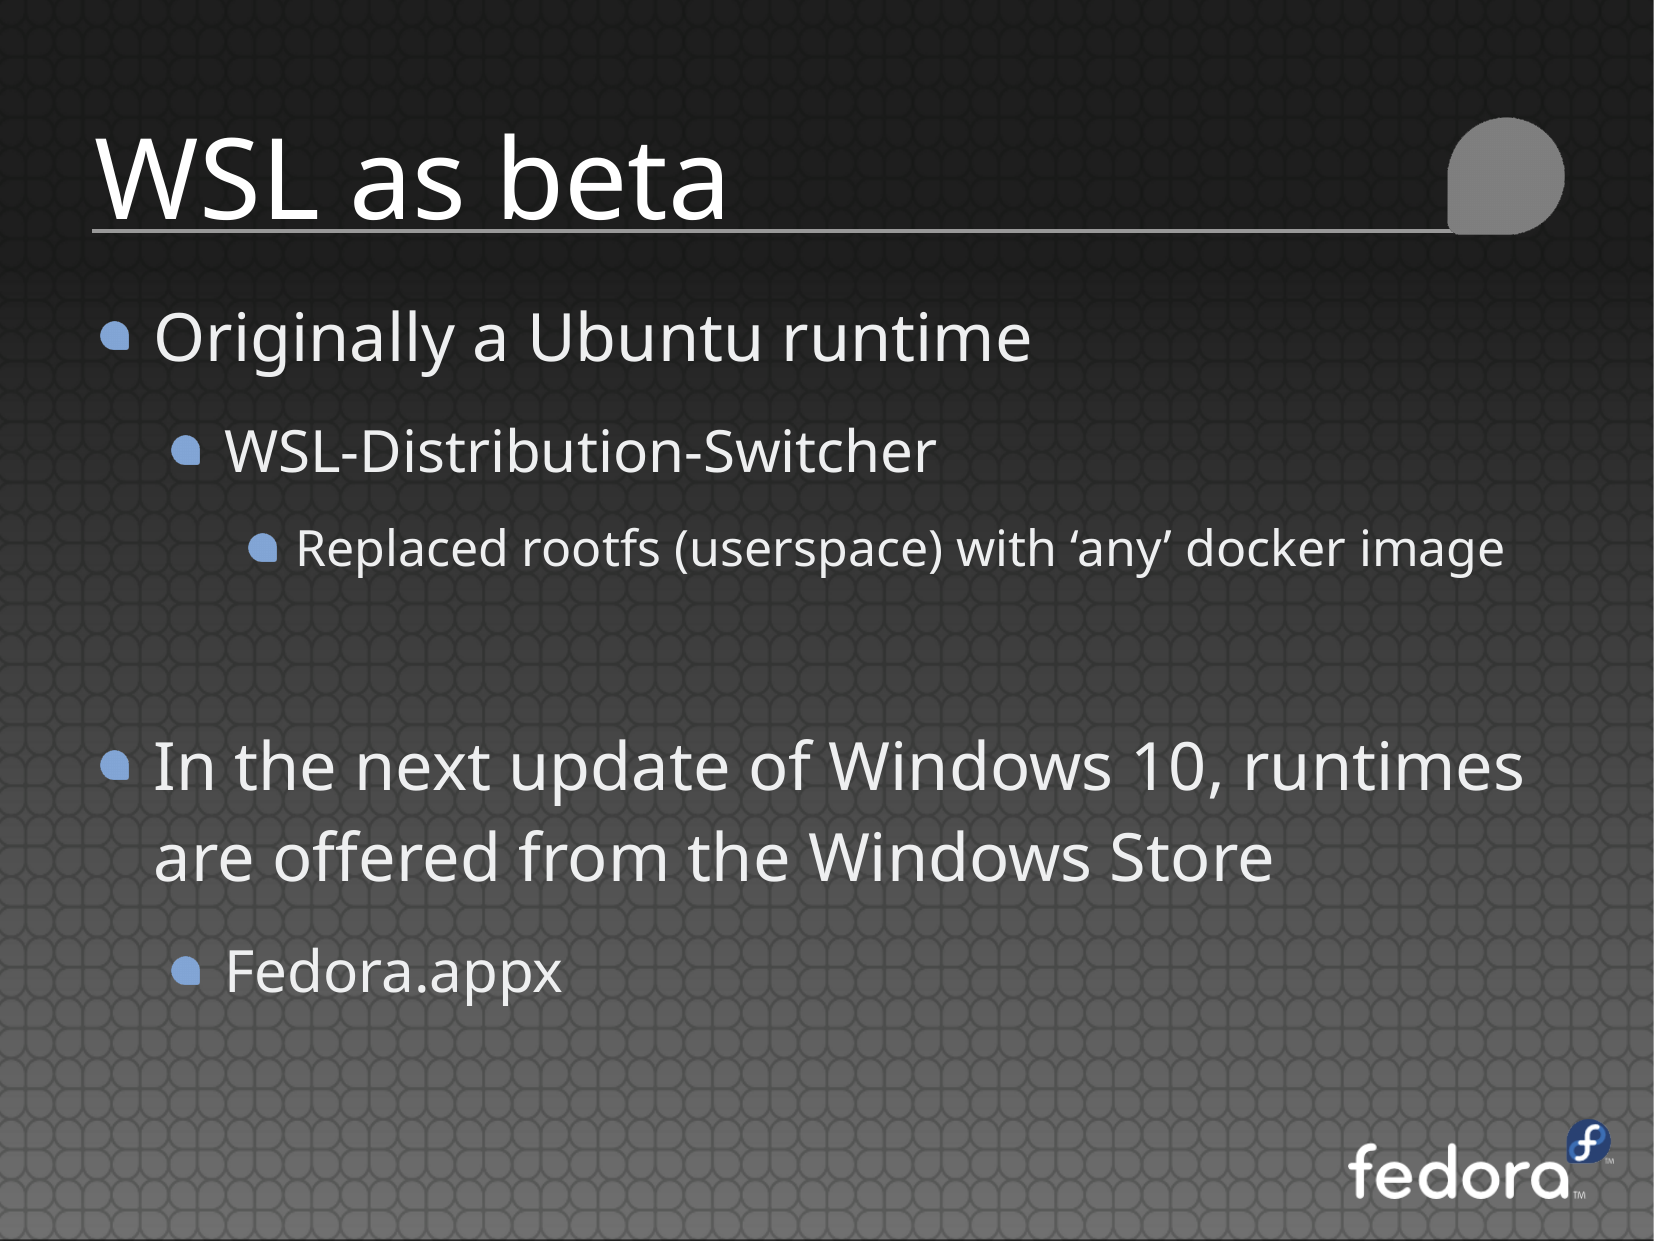

WSL as beta
# Originally a Ubuntu runtime
WSL-Distribution-Switcher
Replaced rootfs (userspace) with ‘any’ docker image
In the next update of Windows 10, runtimes are offered from the Windows Store
Fedora.appx